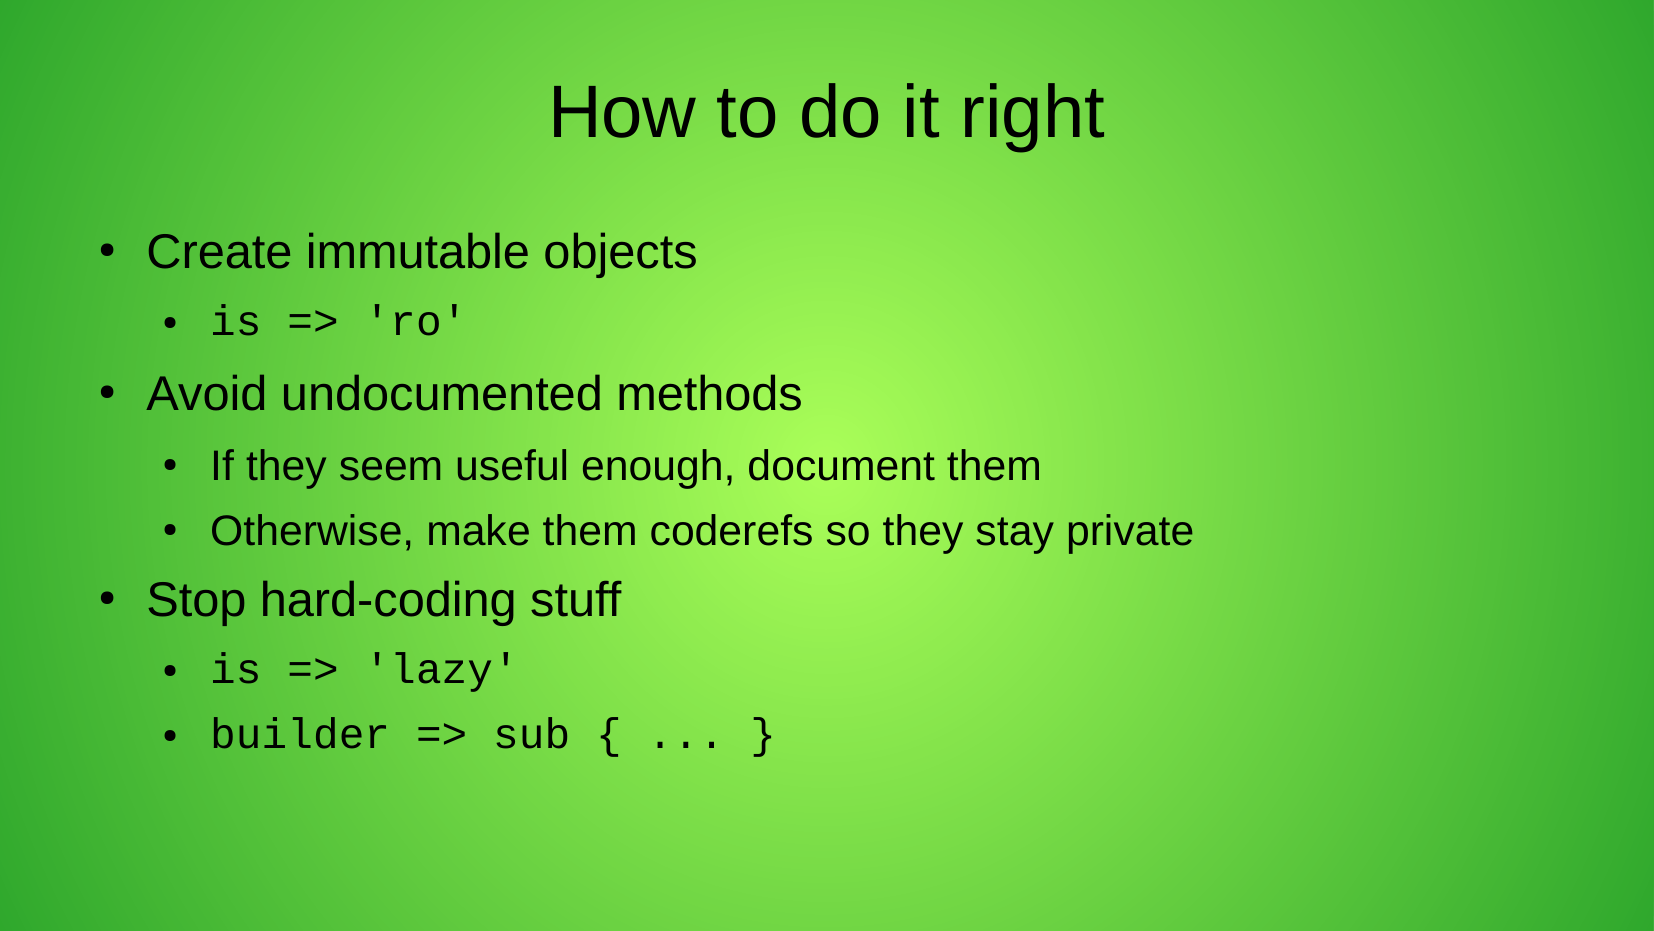

# How to do it right
Create immutable objects
is => 'ro'
Avoid undocumented methods
If they seem useful enough, document them
Otherwise, make them coderefs so they stay private
Stop hard-coding stuff
is => 'lazy'
builder => sub { ... }